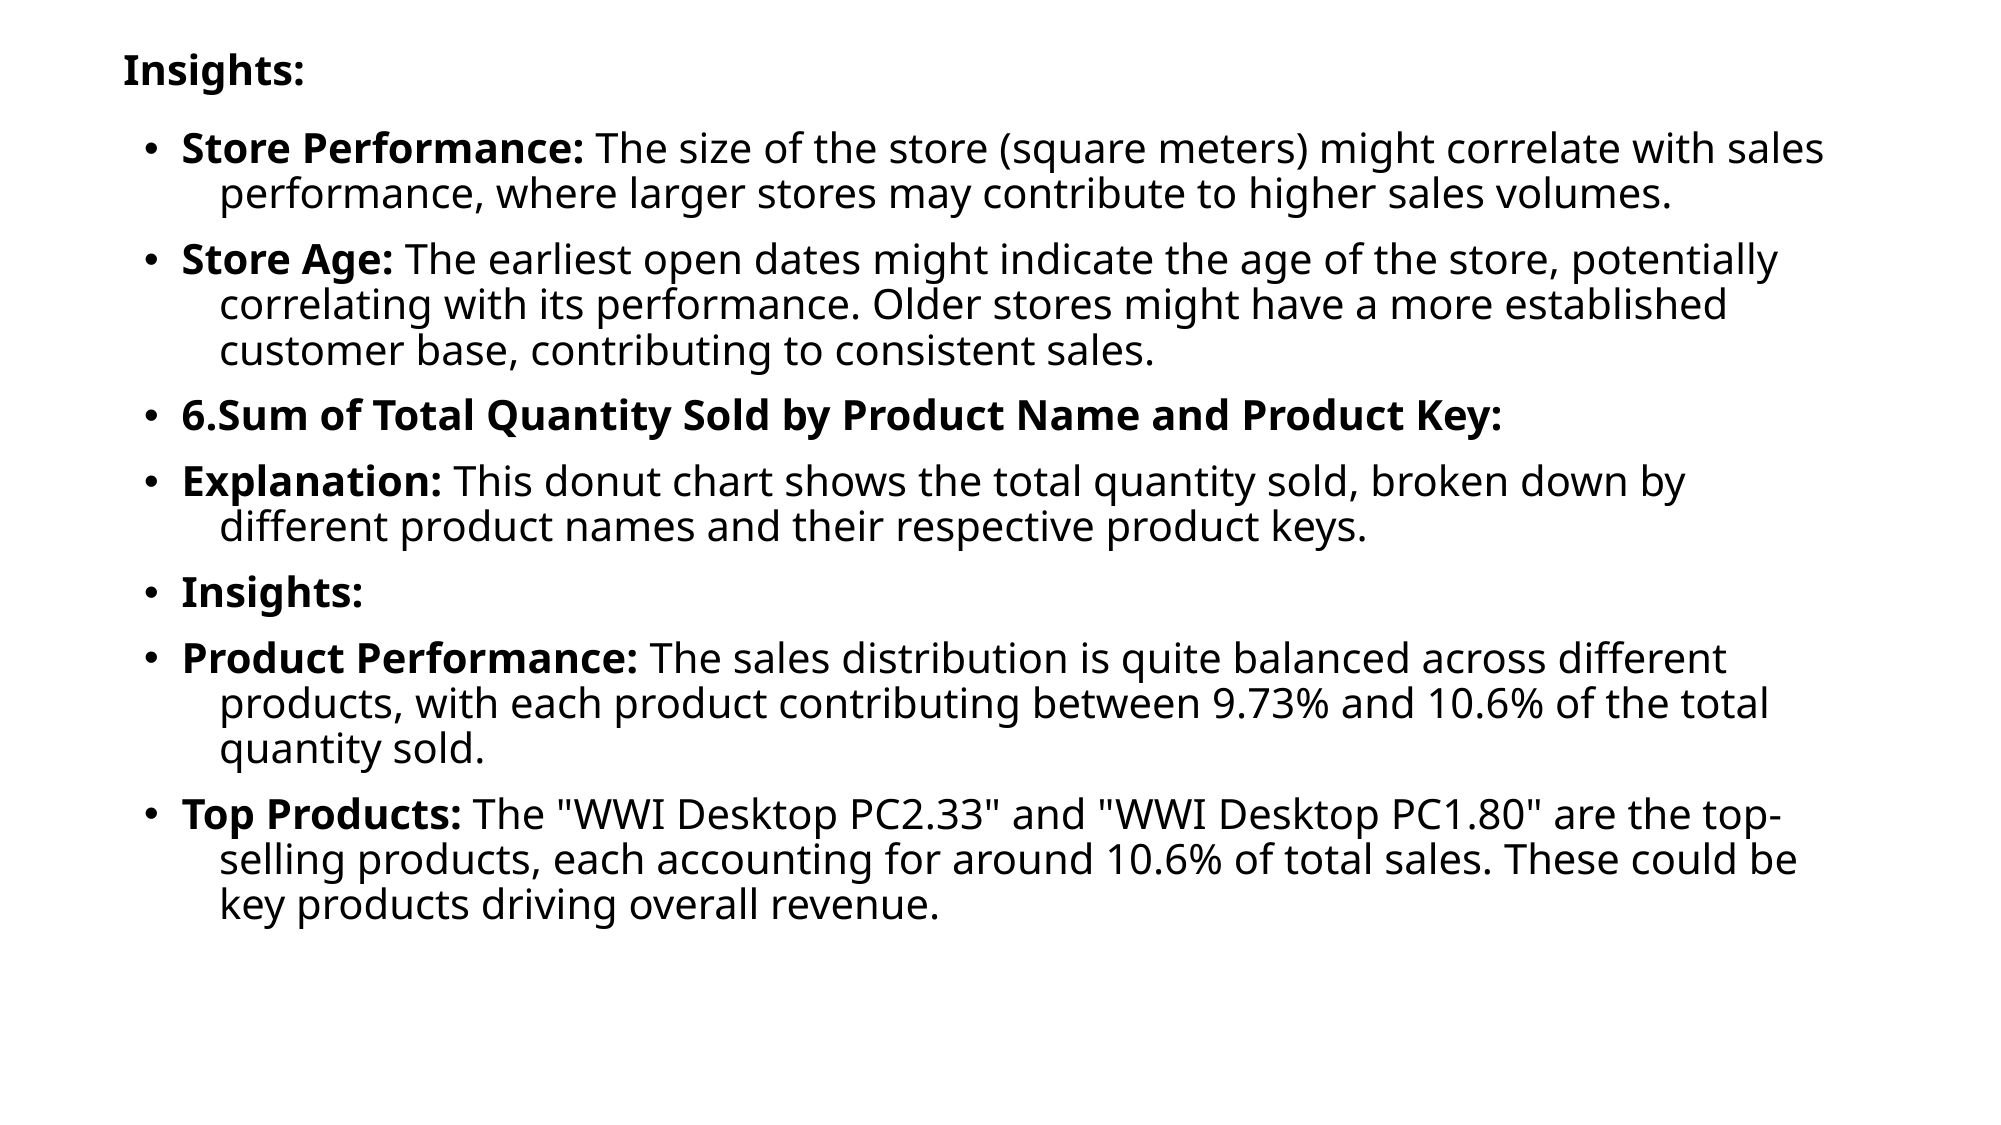

# Insights:
Store Performance: The size of the store (square meters) might correlate with sales performance, where larger stores may contribute to higher sales volumes.
Store Age: The earliest open dates might indicate the age of the store, potentially correlating with its performance. Older stores might have a more established customer base, contributing to consistent sales.
6.Sum of Total Quantity Sold by Product Name and Product Key:
Explanation: This donut chart shows the total quantity sold, broken down by different product names and their respective product keys.
Insights:
Product Performance: The sales distribution is quite balanced across different products, with each product contributing between 9.73% and 10.6% of the total quantity sold.
Top Products: The "WWI Desktop PC2.33" and "WWI Desktop PC1.80" are the top-selling products, each accounting for around 10.6% of total sales. These could be key products driving overall revenue.